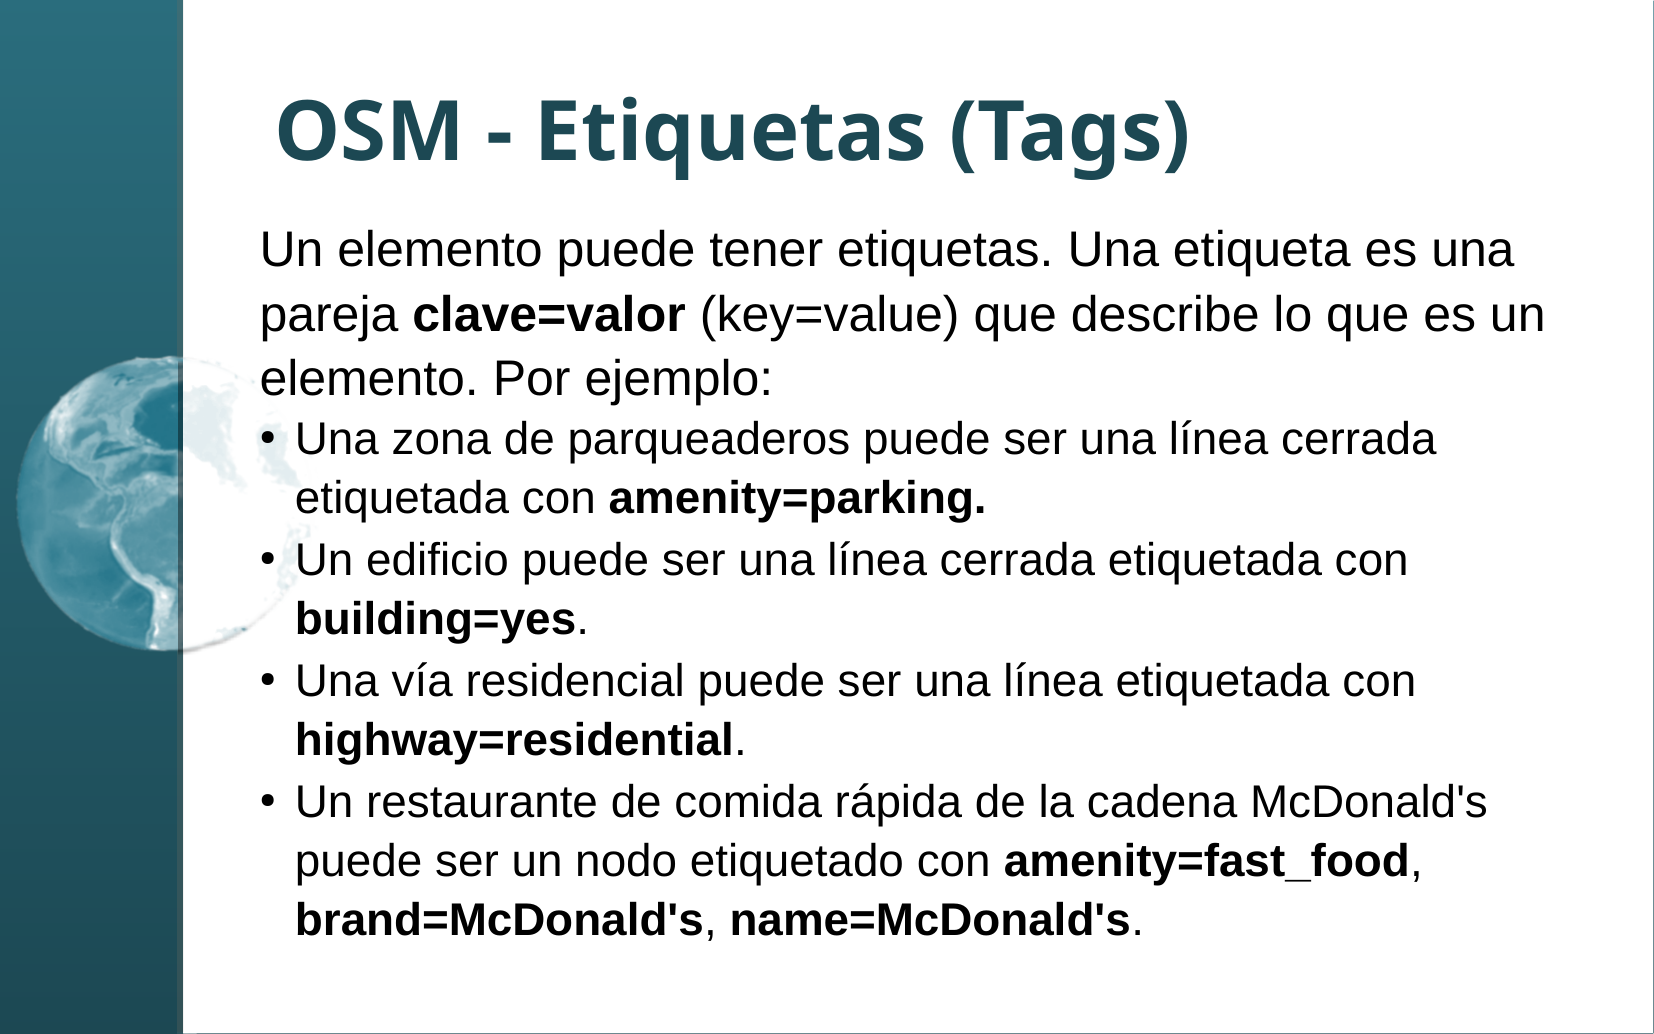

# OSM - Etiquetas (Tags)
Un elemento puede tener etiquetas. Una etiqueta es una pareja clave=valor (key=value) que describe lo que es un elemento. Por ejemplo:
Una zona de parqueaderos puede ser una línea cerrada etiquetada con amenity=parking.
Un edificio puede ser una línea cerrada etiquetada con building=yes.
Una vía residencial puede ser una línea etiquetada con highway=residential.
Un restaurante de comida rápida de la cadena McDonald's puede ser un nodo etiquetado con amenity=fast_food, brand=McDonald's, name=McDonald's.